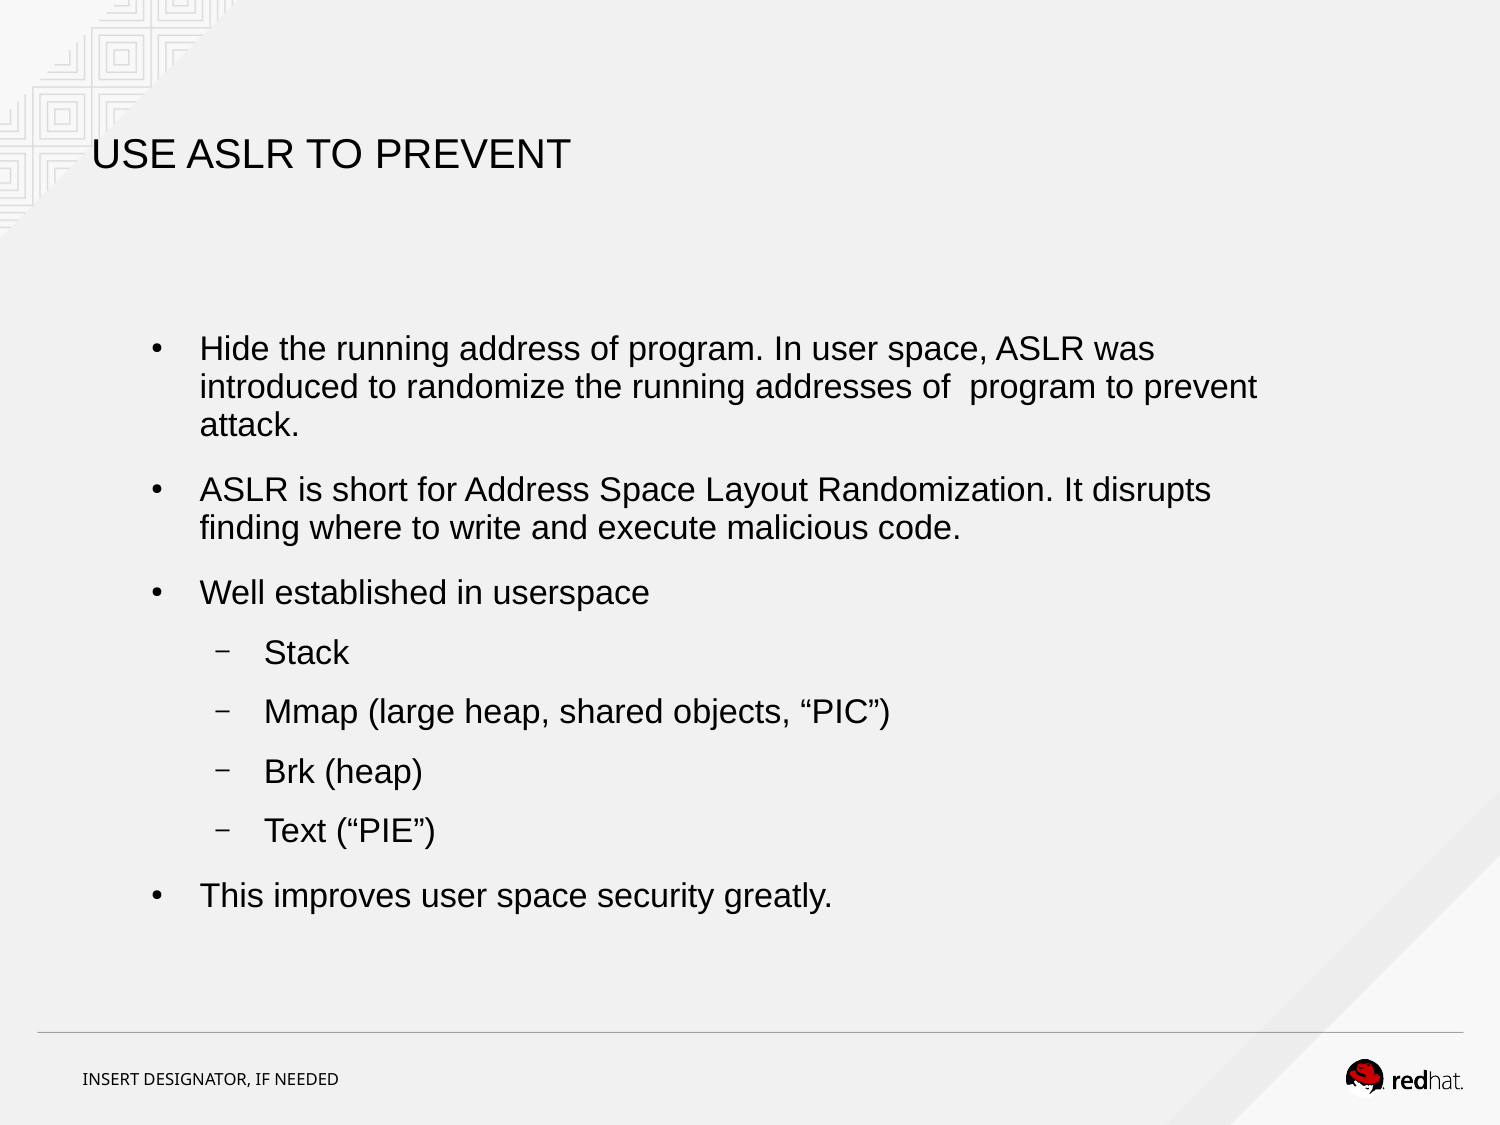

# USE ASLR TO PREVENT
Hide the running address of program. In user space, ASLR was introduced to randomize the running addresses of program to prevent attack.
ASLR is short for Address Space Layout Randomization. It disrupts finding where to write and execute malicious code.
Well established in userspace
Stack
Mmap (large heap, shared objects, “PIC”)
Brk (heap)
Text (“PIE”)
This improves user space security greatly.